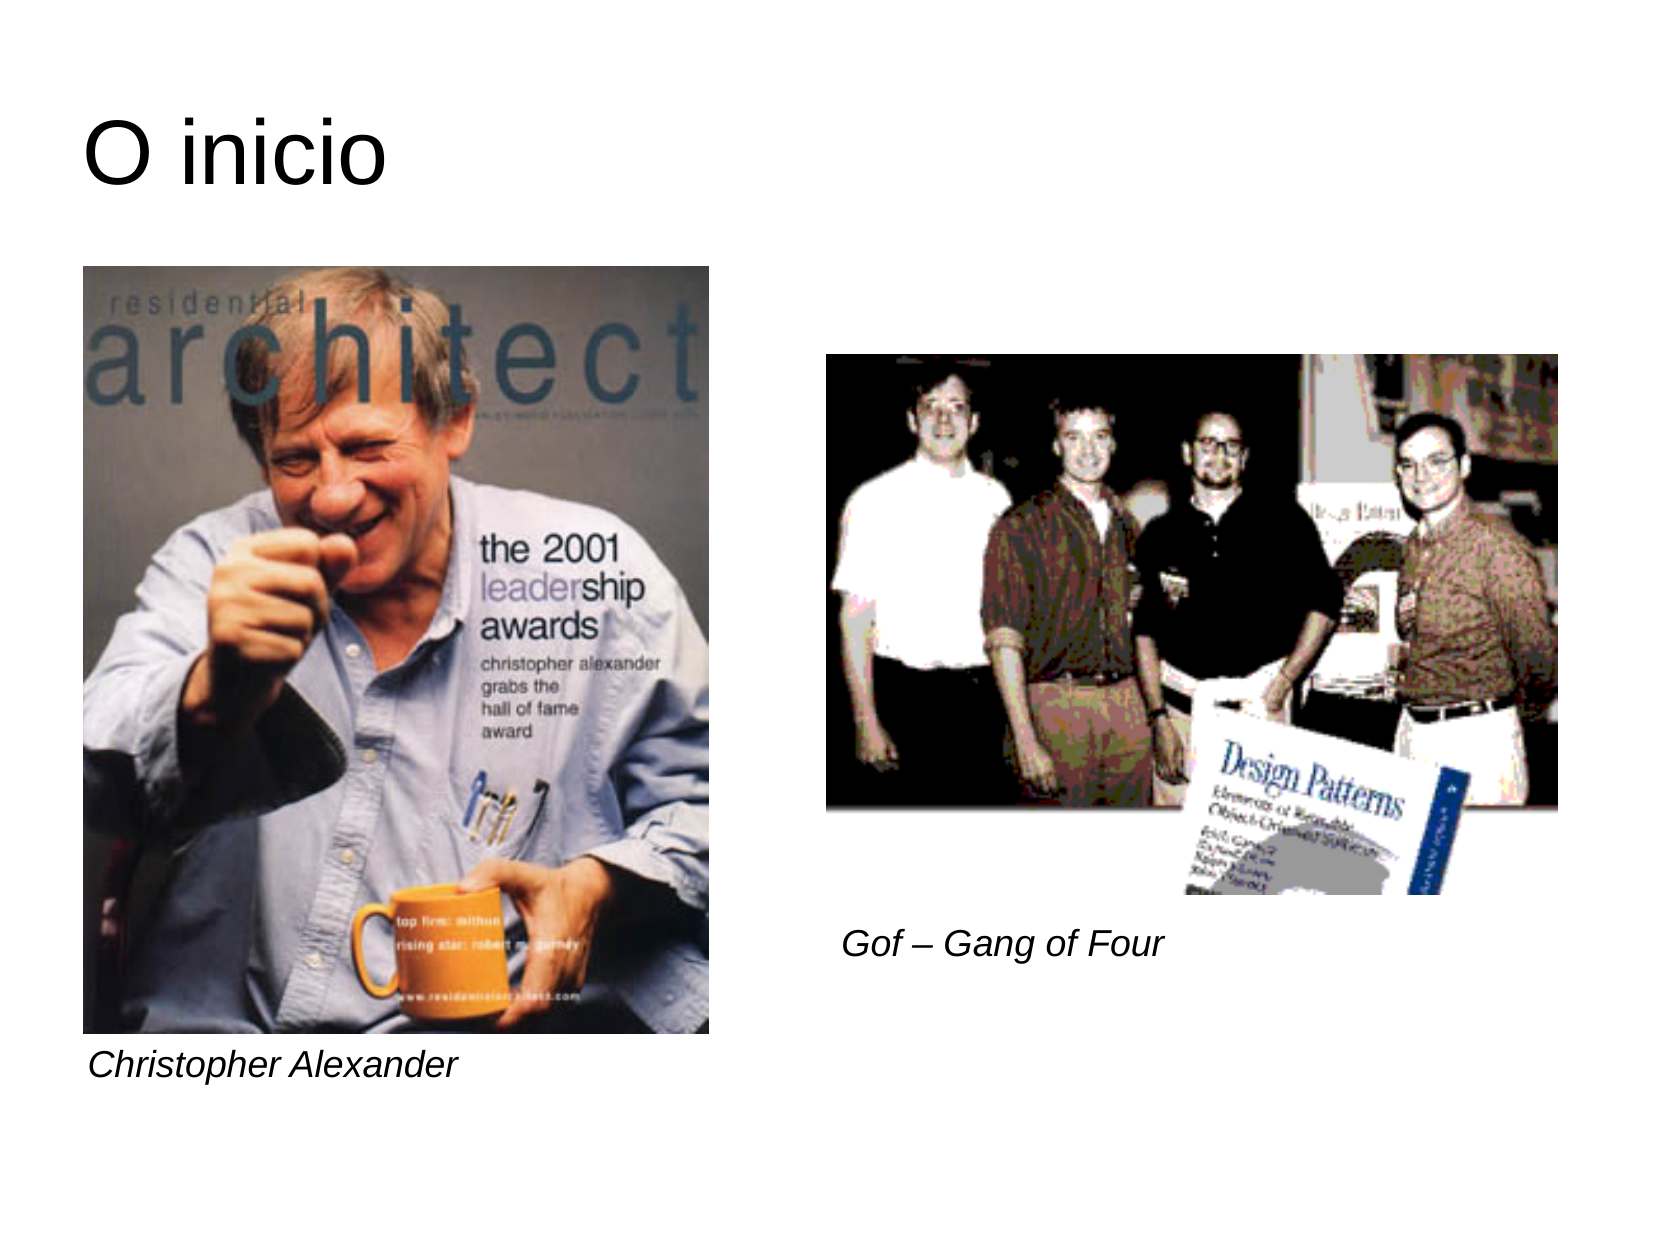

# O inicio
Gof – Gang of Four
Christopher Alexander